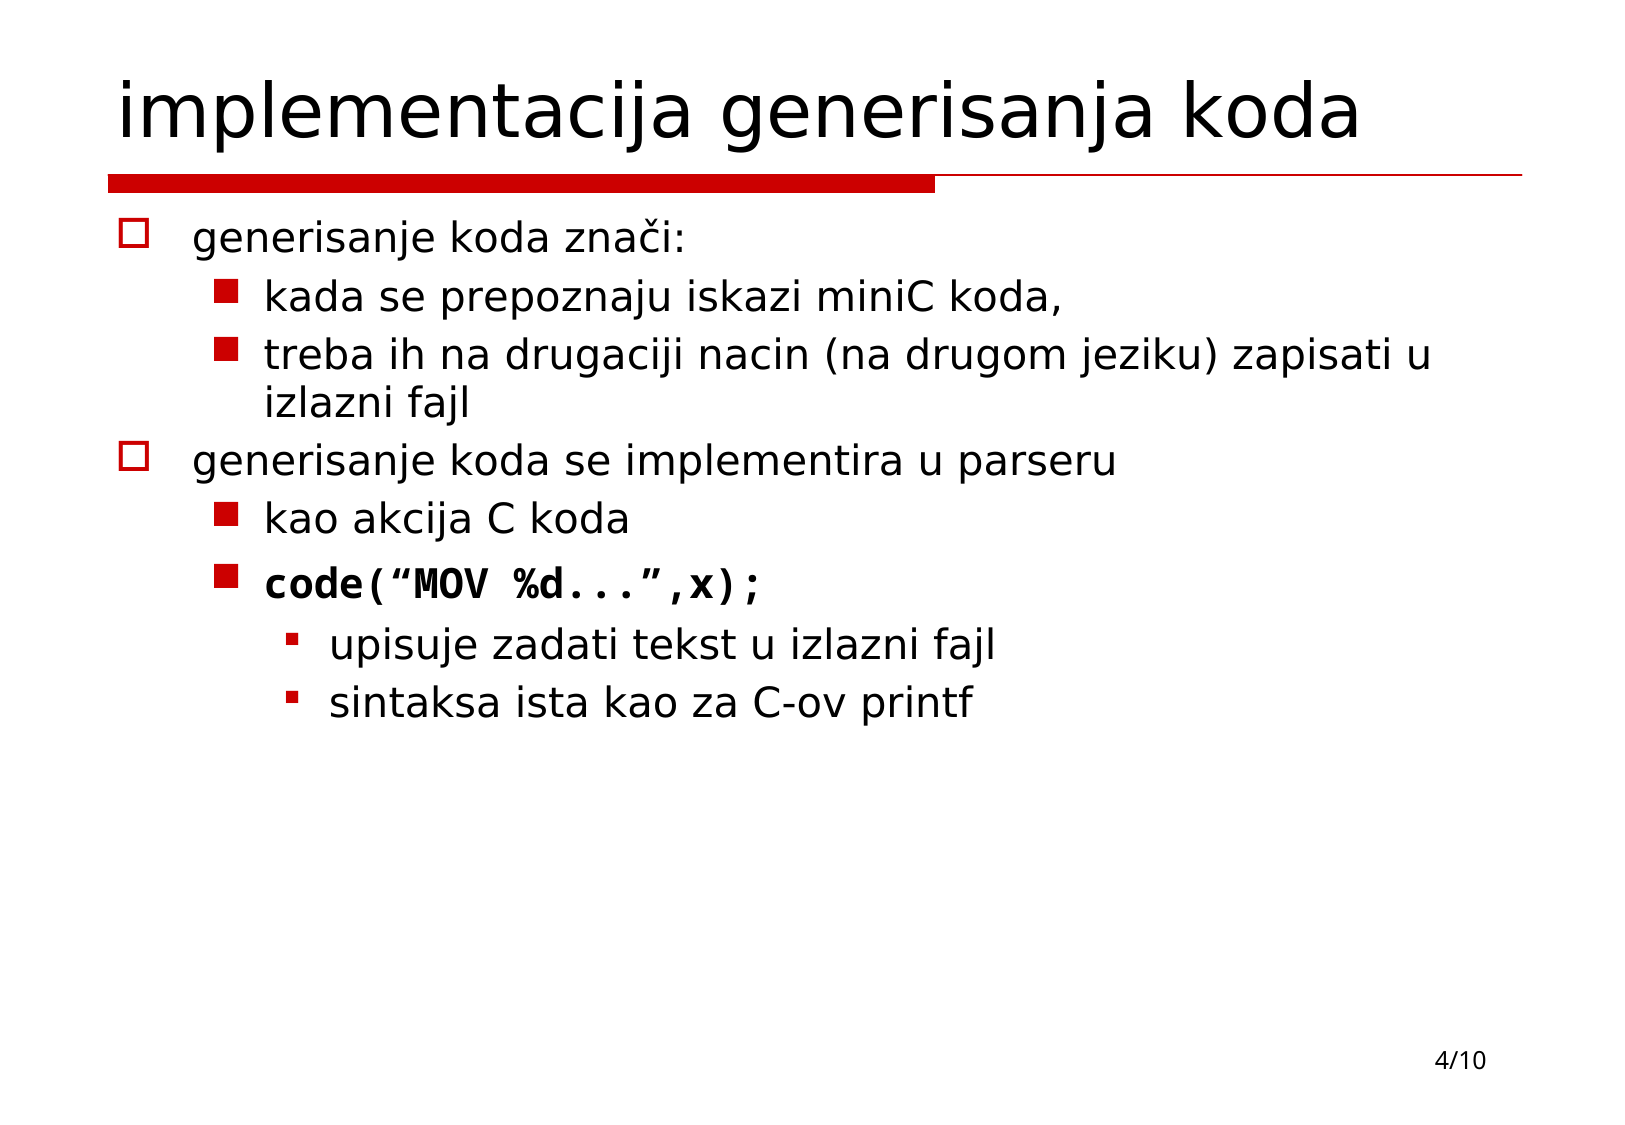

# implementacija generisanja koda
generisanje koda znači:
kada se prepoznaju iskazi miniC koda,
treba ih na drugaciji nacin (na drugom jeziku) zapisati u izlazni fajl
generisanje koda se implementira u parseru
kao akcija C koda
code(“MOV %d...”,x);
upisuje zadati tekst u izlazni fajl
sintaksa ista kao za C-ov printf
4